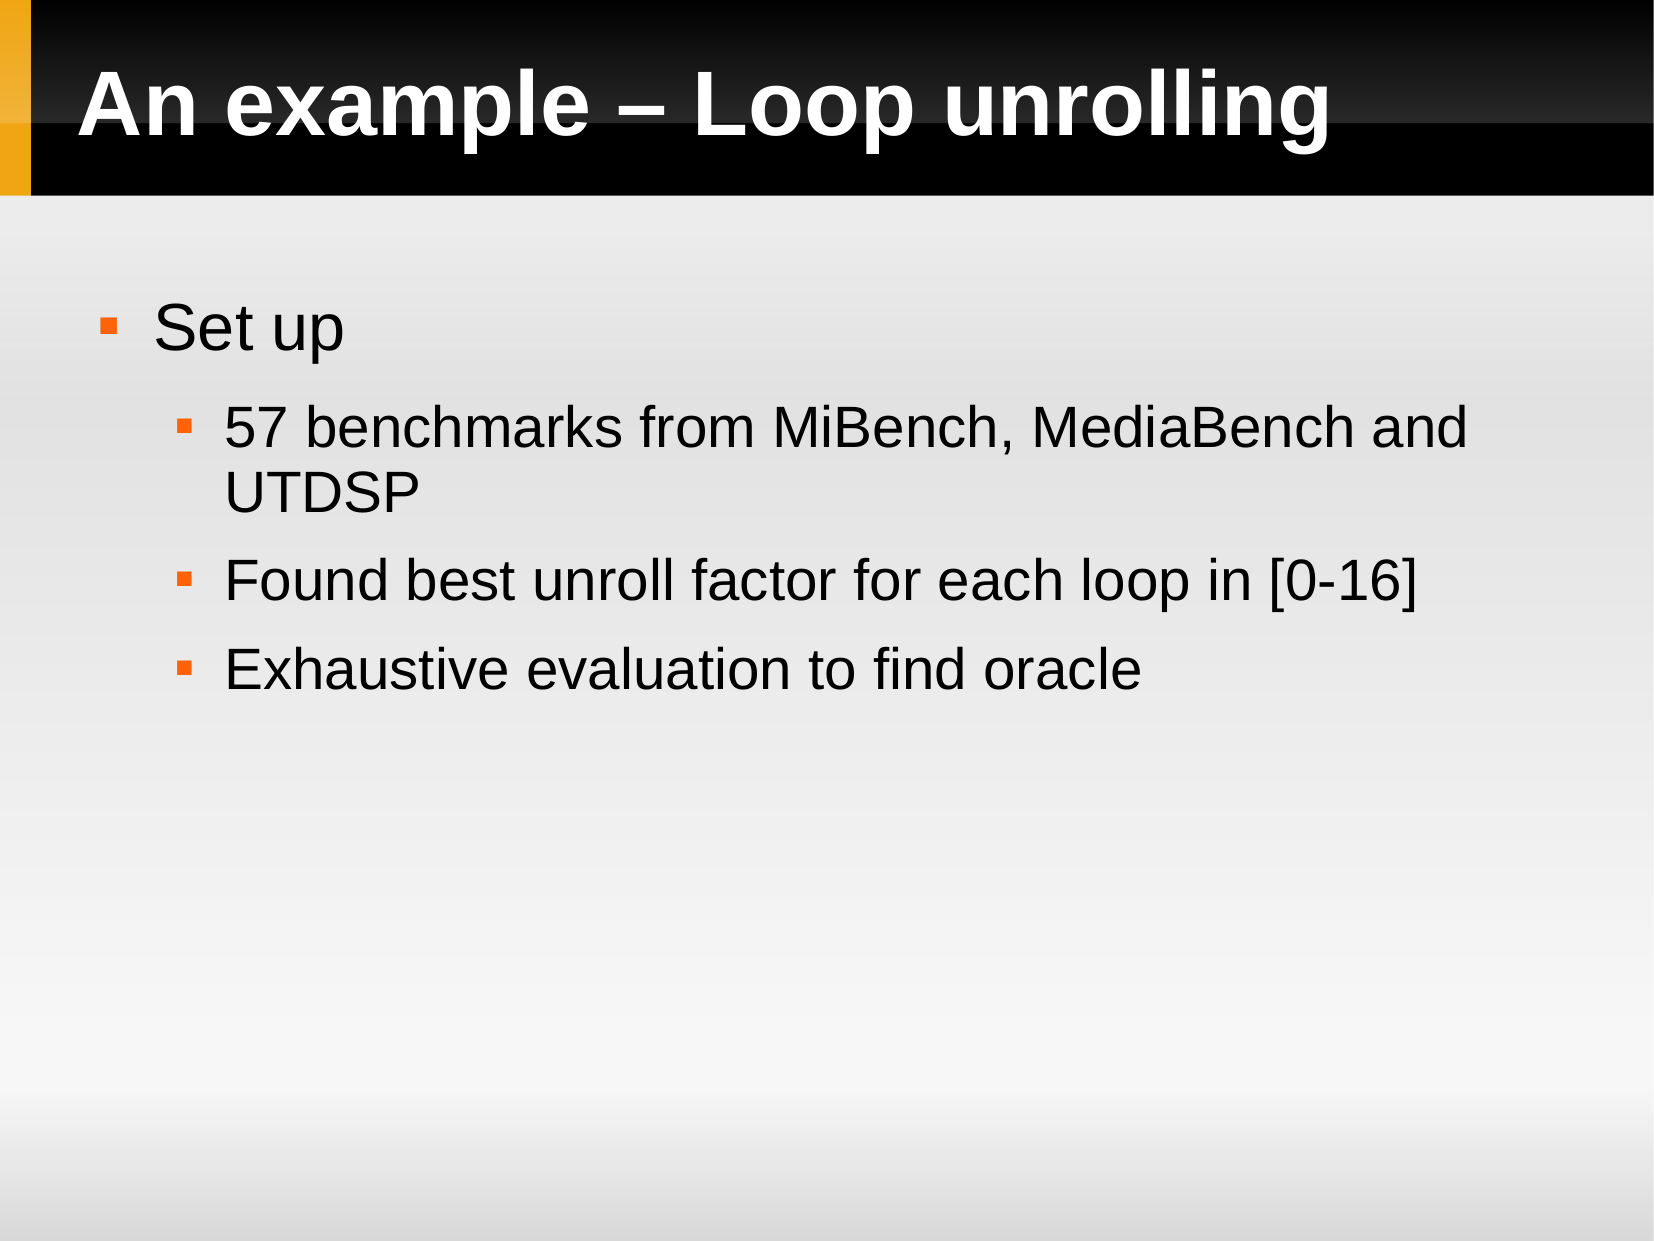

# An example – Loop unrolling
Set up
57 benchmarks from MiBench, MediaBench and UTDSP
Found best unroll factor for each loop in [0-16]
Exhaustive evaluation to find oracle